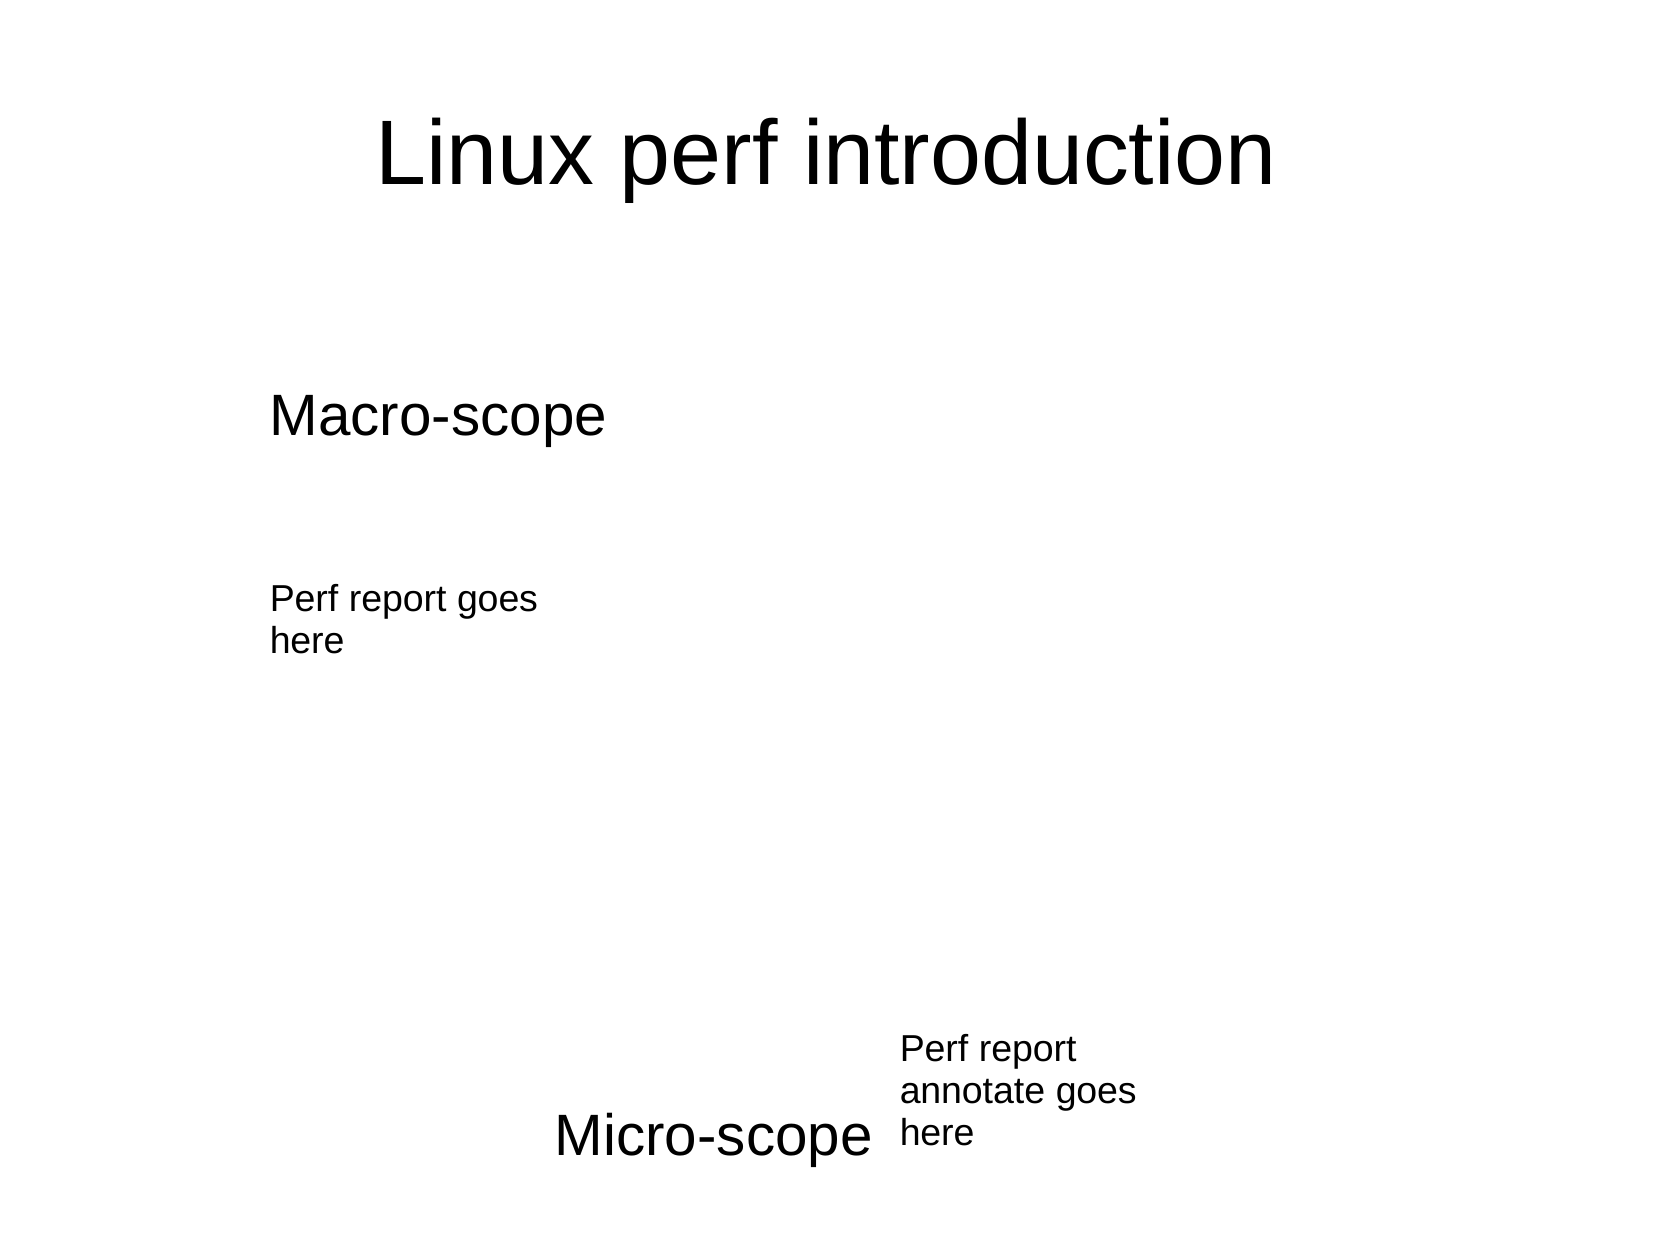

# Linux perf introduction
Macro-scope
Perf report goes here
Perf report annotate goes here
Micro-scope